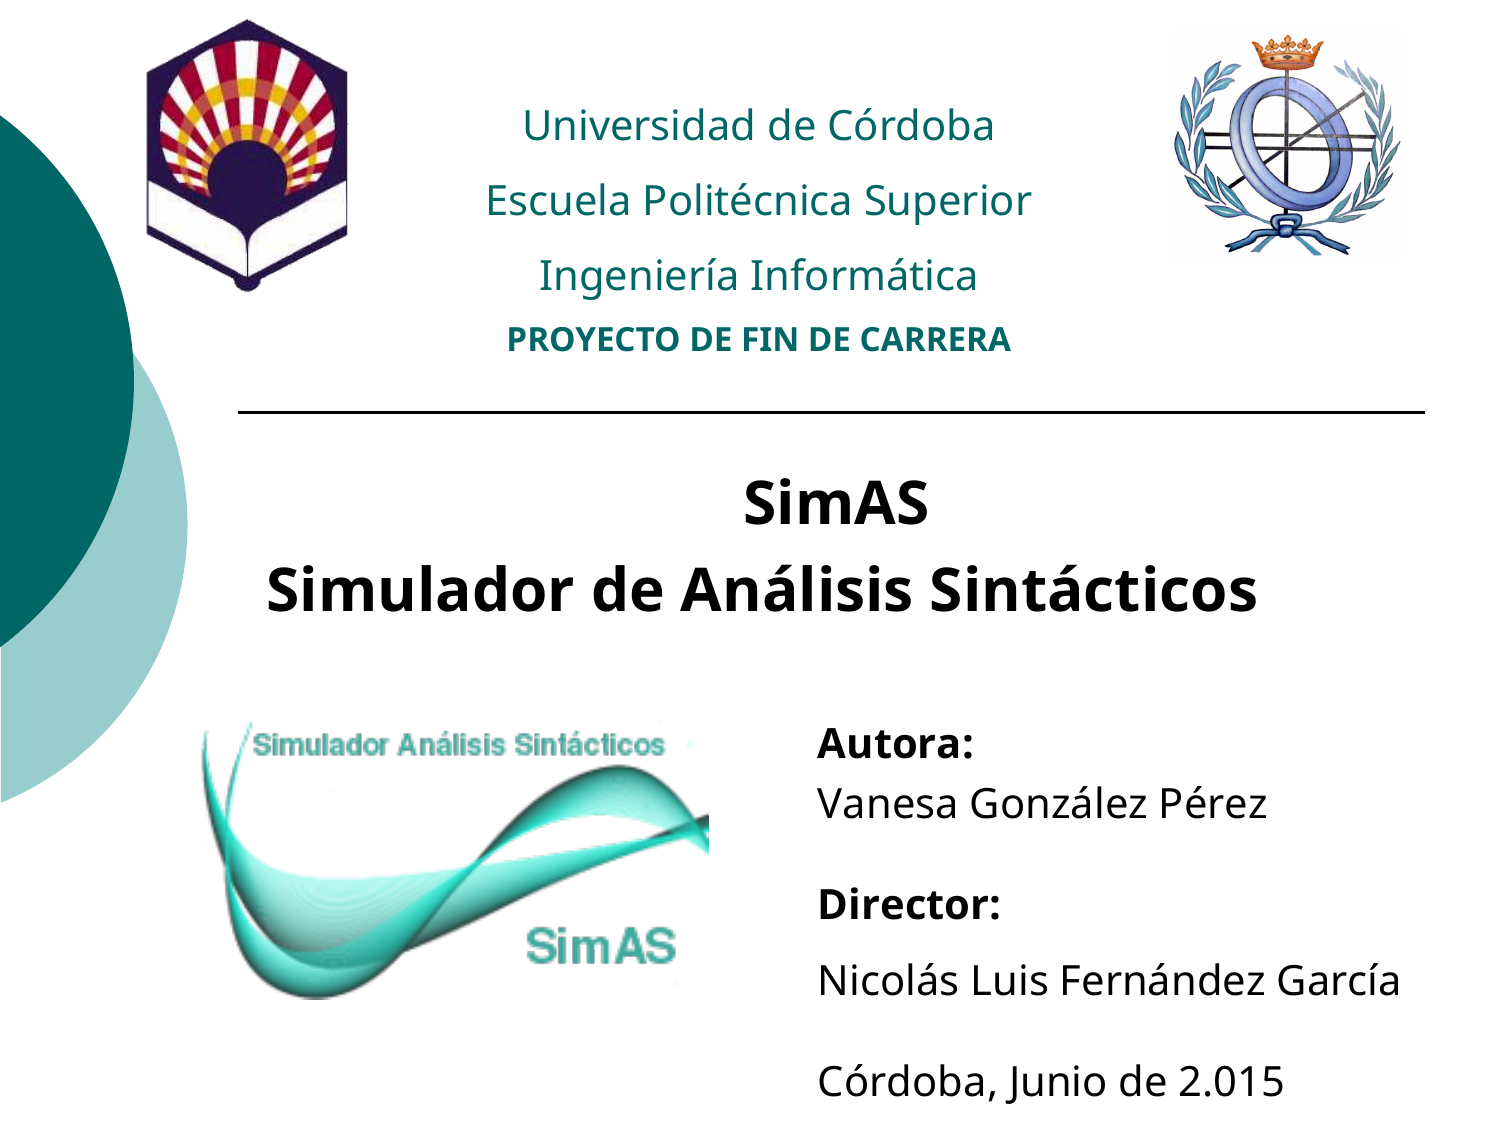

Universidad de Córdoba
Escuela Politécnica Superior
Ingeniería Informática
PROYECTO DE FIN DE CARRERA
# SimAS
 Simulador de Análisis Sintácticos
Autora:
Vanesa González Pérez
Director:
Nicolás Luis Fernández García
Córdoba, Junio de 2.015